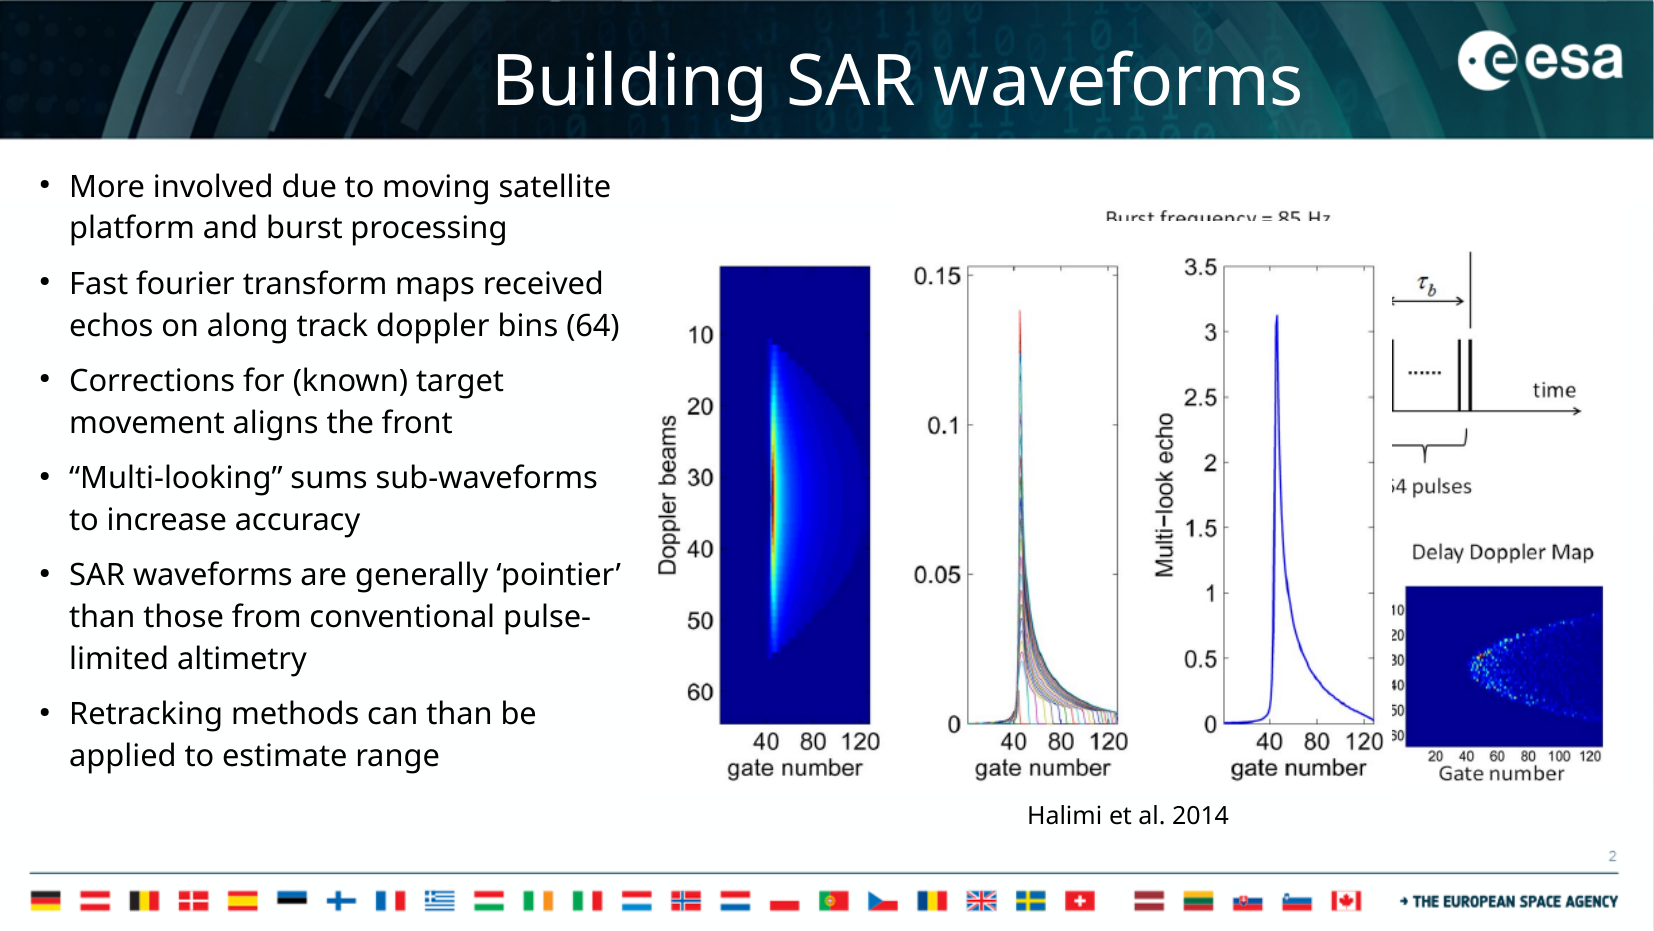

# Building SAR waveforms
More involved due to moving satellite platform and burst processing
Fast fourier transform maps received echos on along track doppler bins (64)
Corrections for (known) target movement aligns the front
“Multi-looking” sums sub-waveforms to increase accuracy
SAR waveforms are generally ‘pointier’ than those from conventional pulse-limited altimetry
Retracking methods can than be applied to estimate range
Halimi et al. 2014